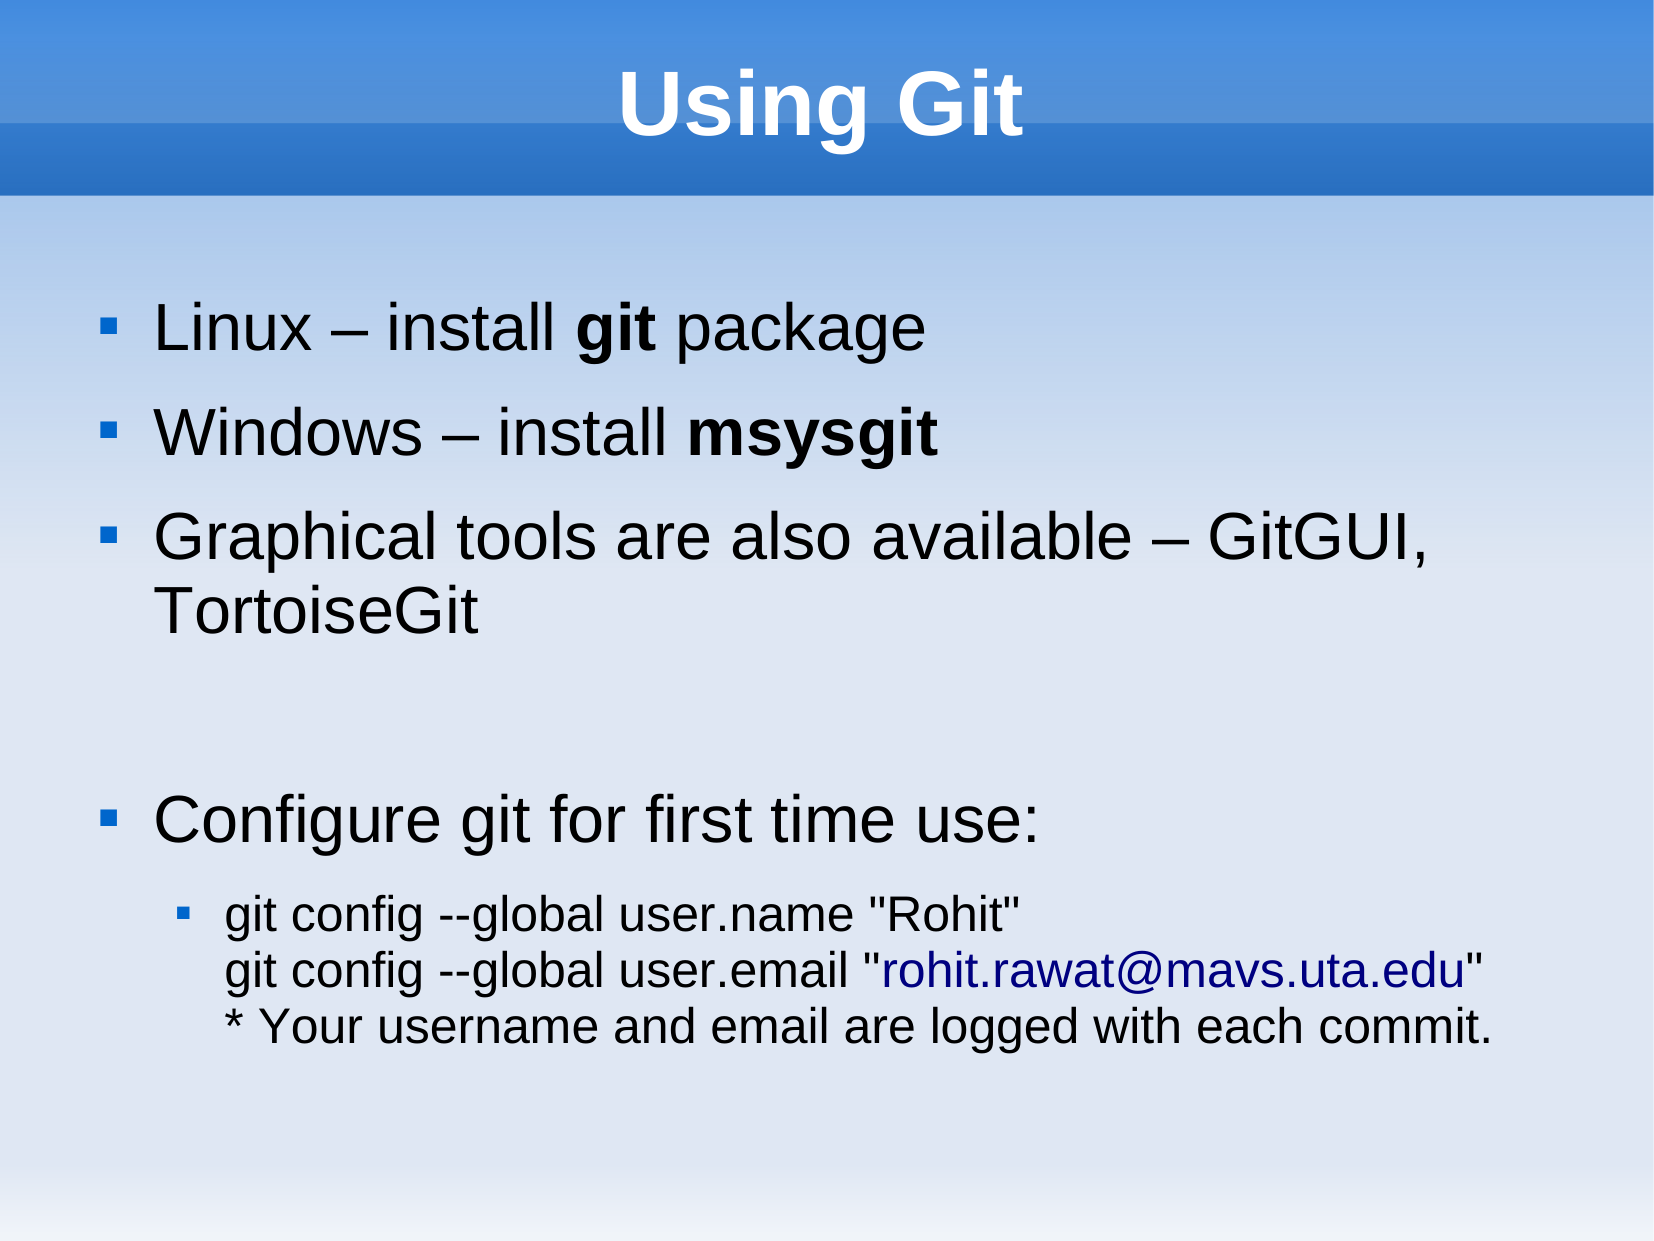

# Using Git
Linux – install git package
Windows – install msysgit
Graphical tools are also available – GitGUI, TortoiseGit
Configure git for first time use:
git config --global user.name "Rohit"
git config --global user.email "rohit.rawat@mavs.uta.edu"
* Your username and email are logged with each commit.